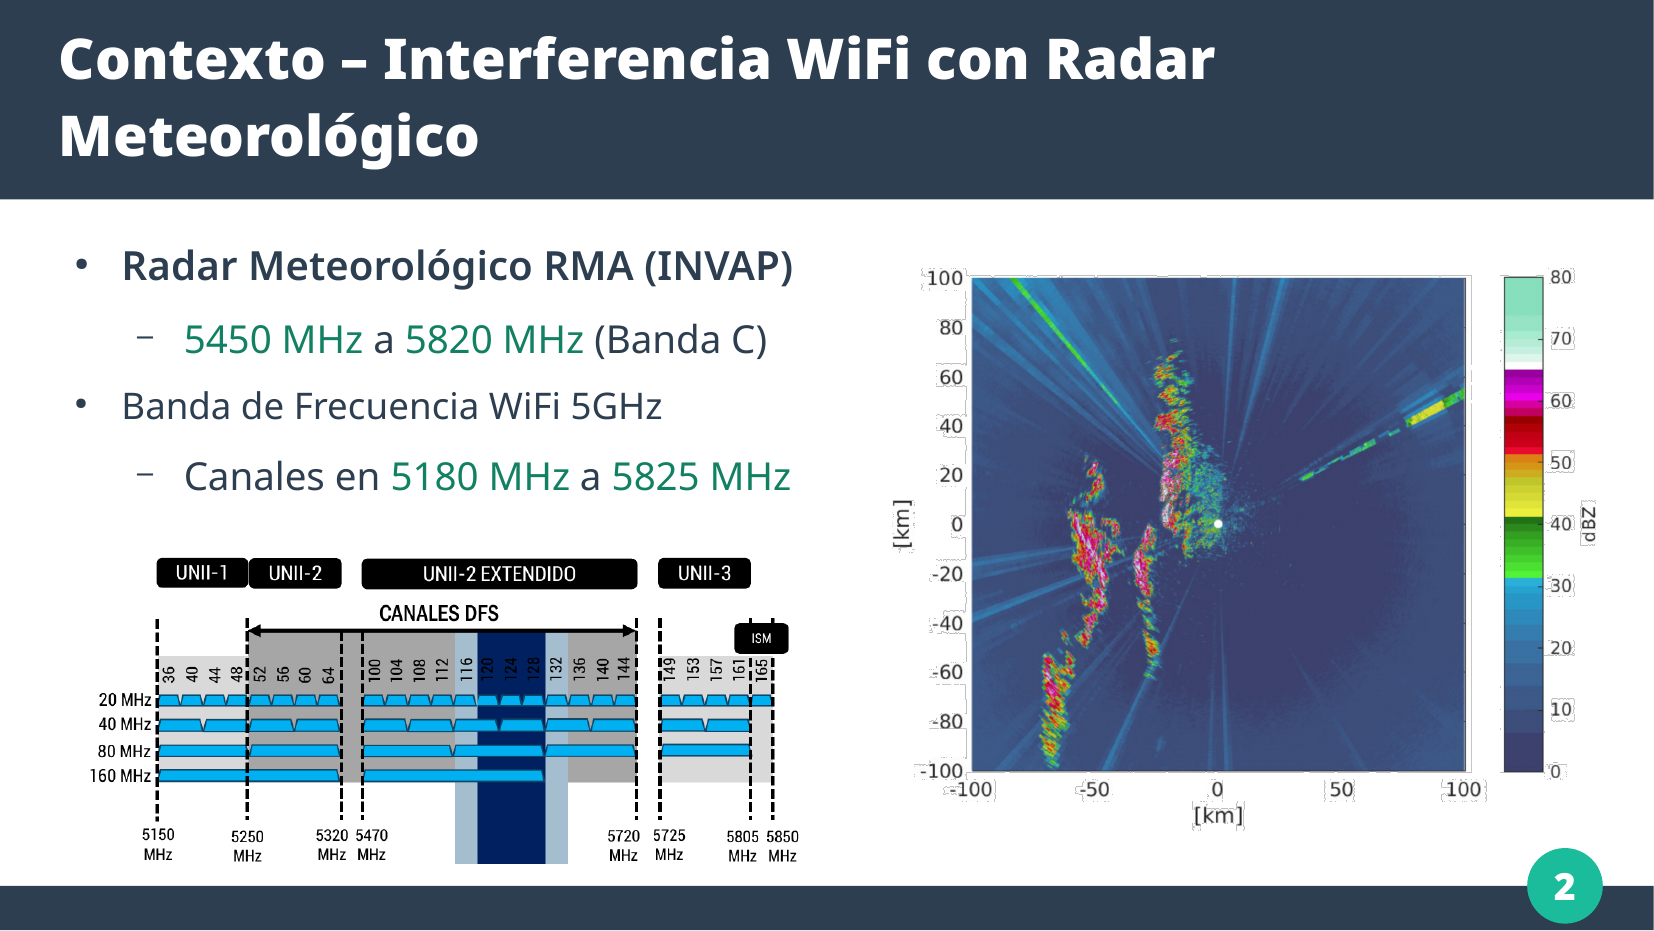

# Contexto – Interferencia WiFi con Radar Meteorológico
Radar Meteorológico RMA (INVAP)
5450 MHz a 5820 MHz (Banda C)
Banda de Frecuencia WiFi 5GHz
Canales en 5180 MHz a 5825 MHz